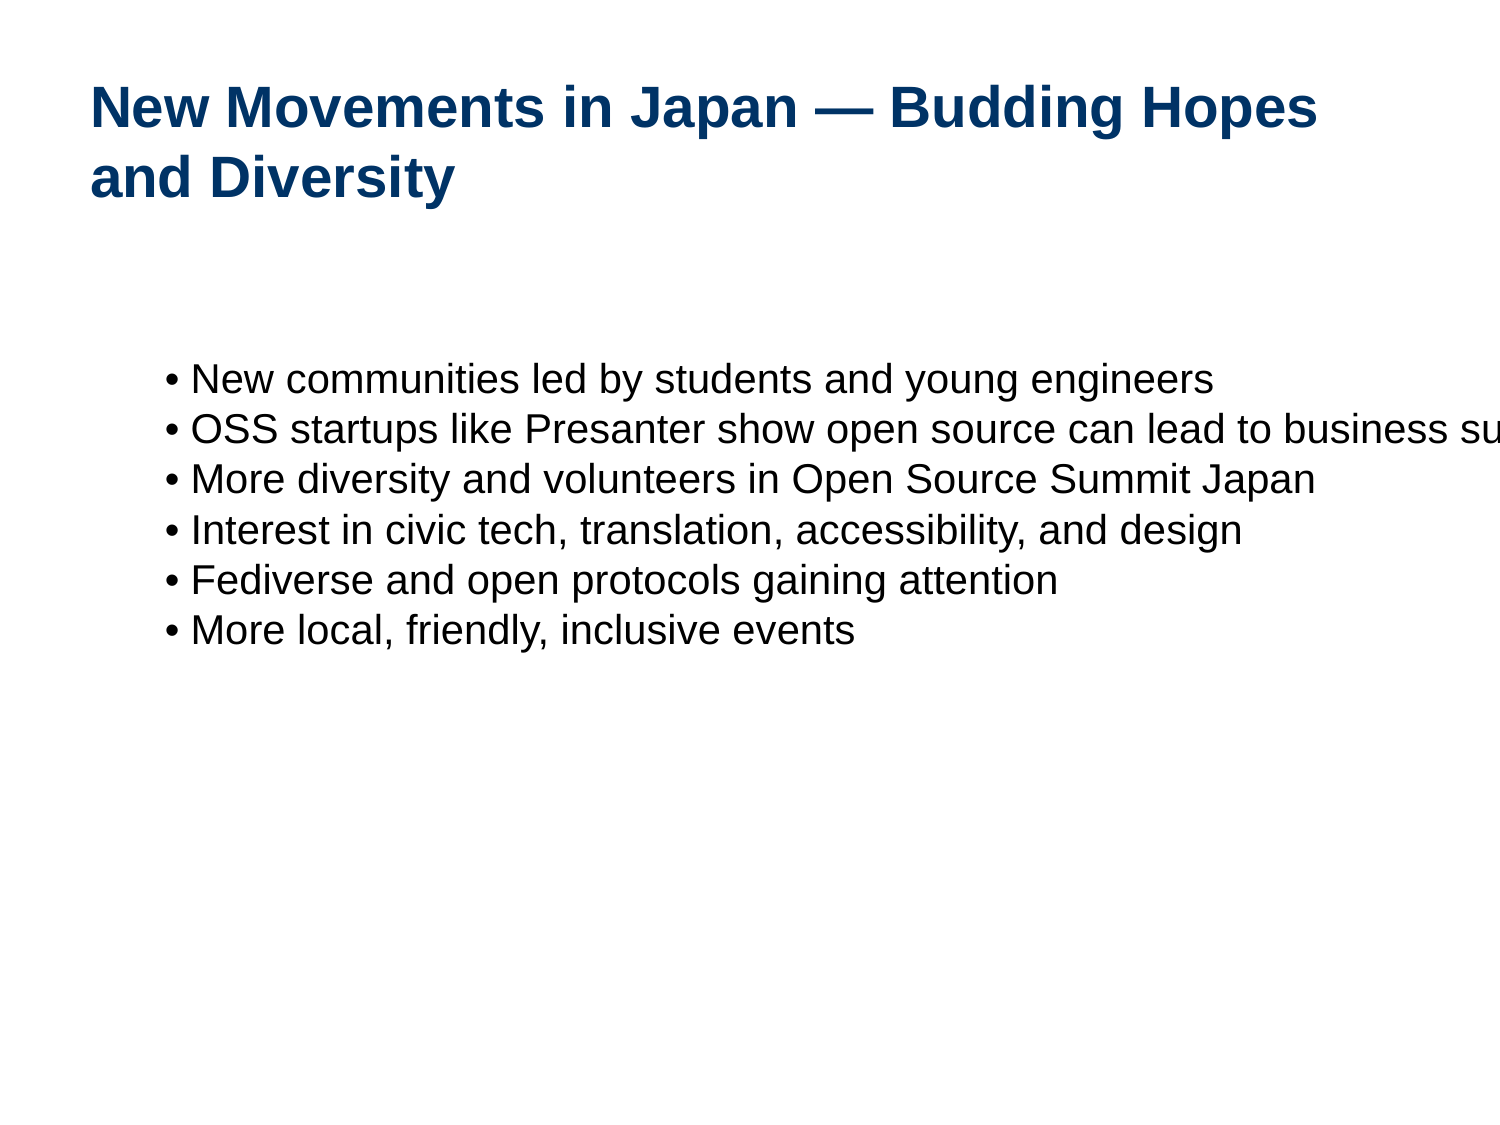

# New Movements in Japan — Budding Hopes and Diversity
• New communities led by students and young engineers
• OSS startups like Presanter show open source can lead to business success
• More diversity and volunteers in Open Source Summit Japan
• Interest in civic tech, translation, accessibility, and design
• Fediverse and open protocols gaining attention
• More local, friendly, inclusive events